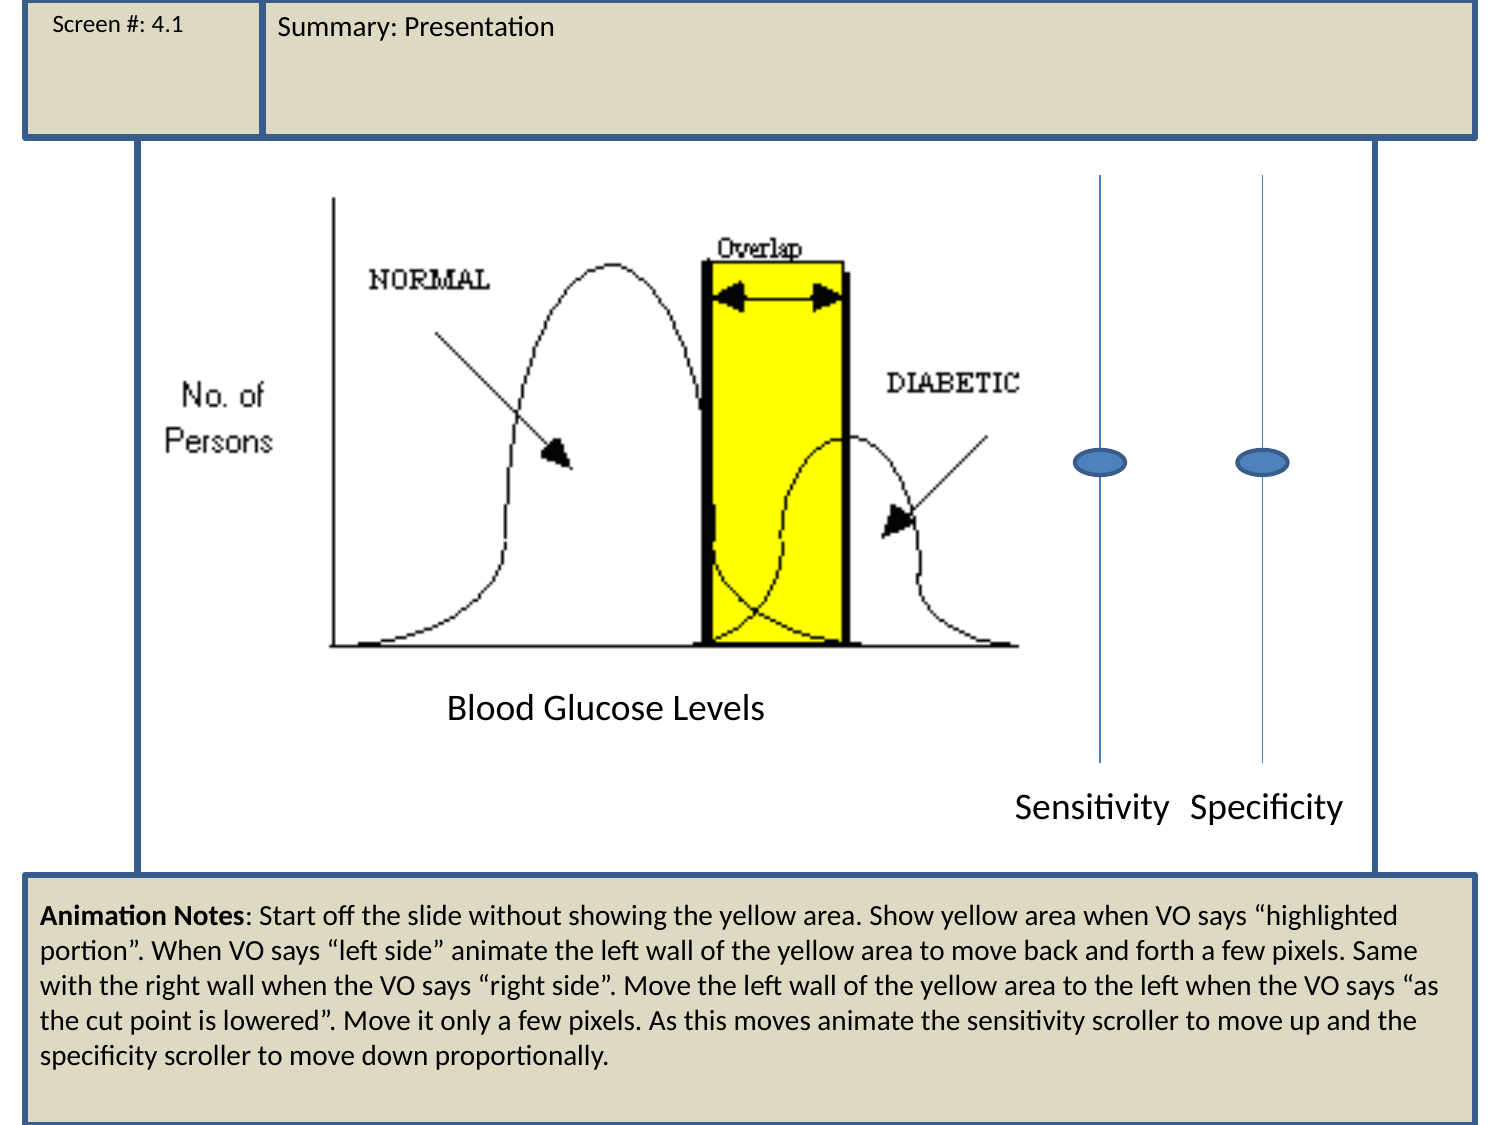

Screen #: 4.1
Summary: Presentation
Blood Glucose Levels
Sensitivity
Specificity
Animation Notes: Start off the slide without showing the yellow area. Show yellow area when VO says “highlighted portion”. When VO says “left side” animate the left wall of the yellow area to move back and forth a few pixels. Same with the right wall when the VO says “right side”. Move the left wall of the yellow area to the left when the VO says “as the cut point is lowered”. Move it only a few pixels. As this moves animate the sensitivity scroller to move up and the specificity scroller to move down proportionally.